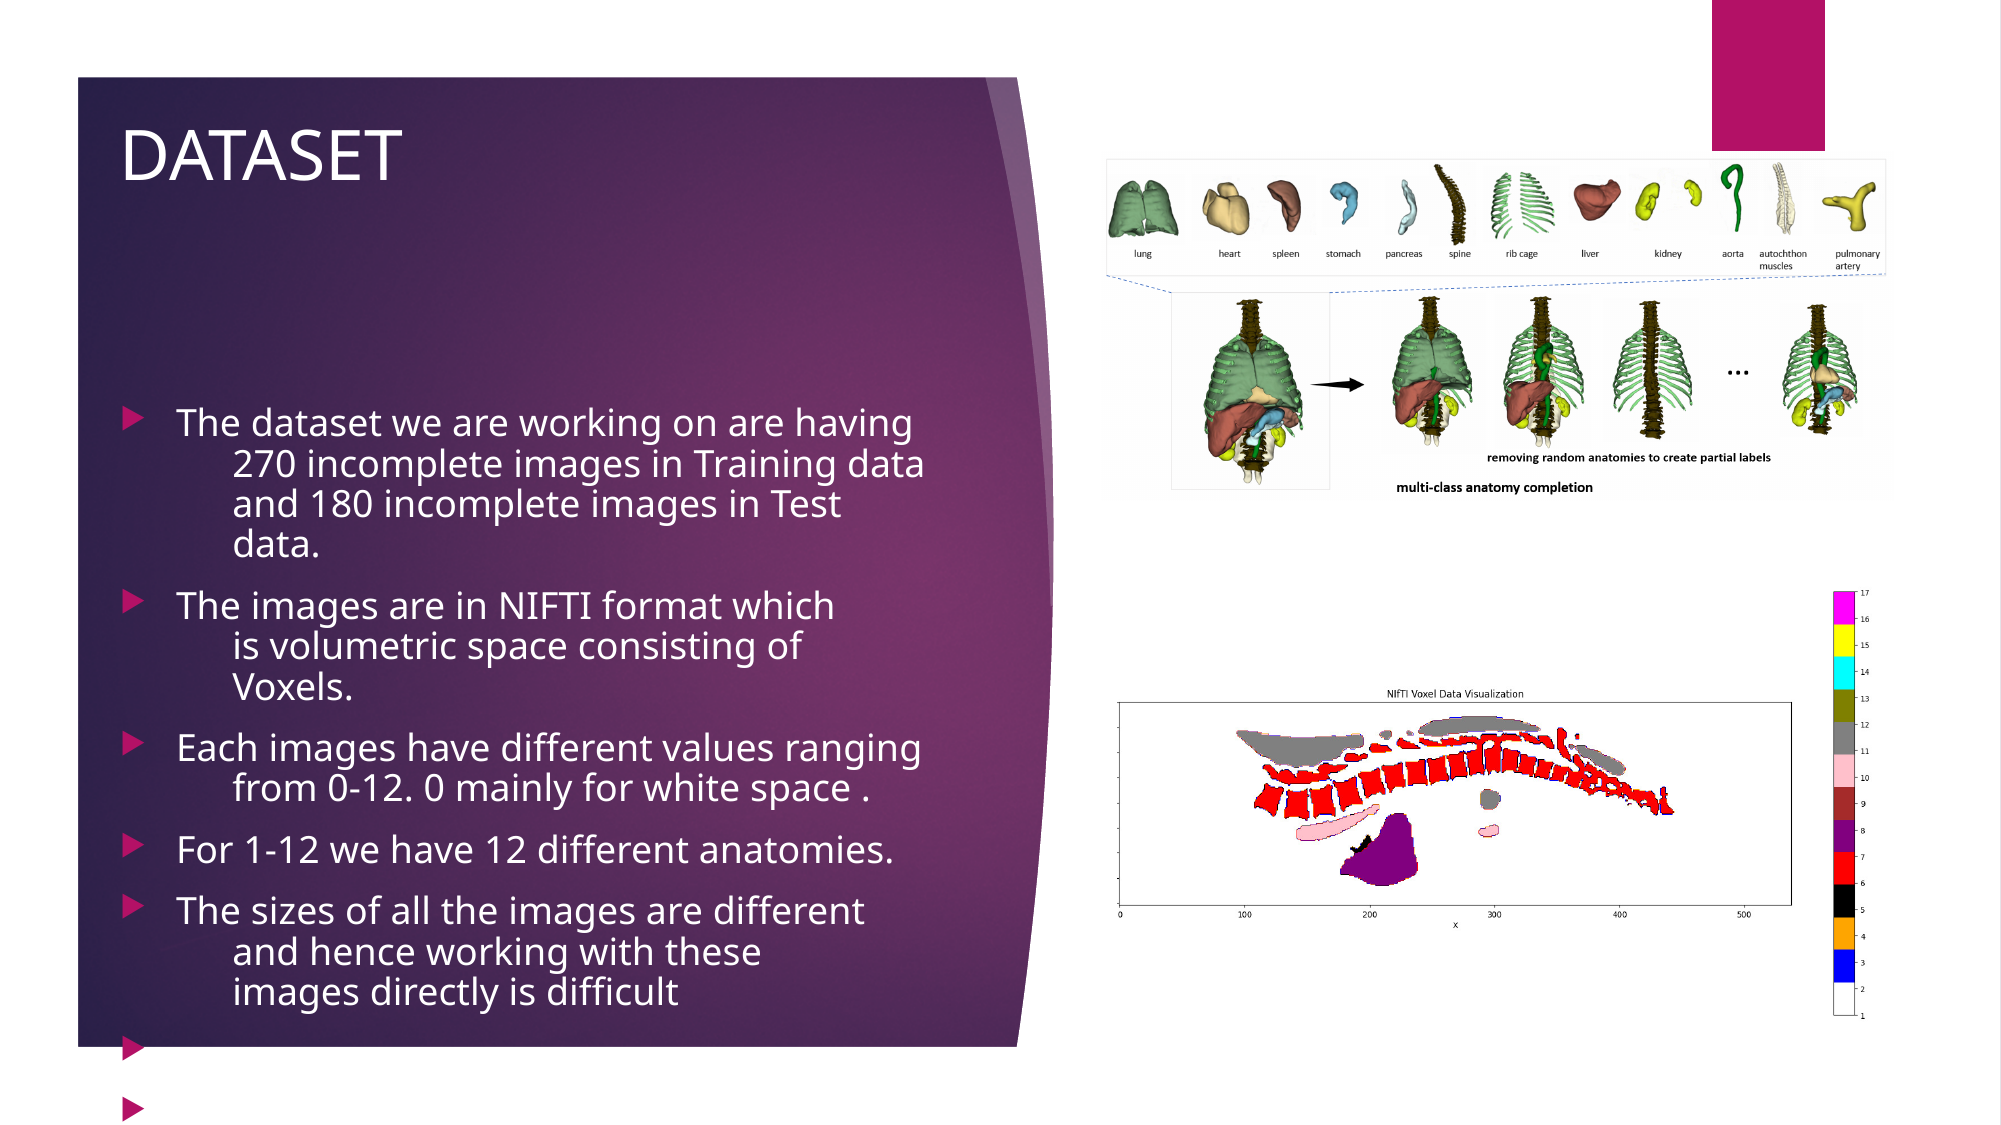

# DATASET
The dataset we are working on are having 270 incomplete images in Training data and 180 incomplete images in Test data.
The images are in NIFTI format which is volumetric space consisting of Voxels.
Each images have different values ranging from 0-12. 0 mainly for white space .
For 1-12 we have 12 different anatomies.
The sizes of all the images are different and hence working with these images directly is difficult